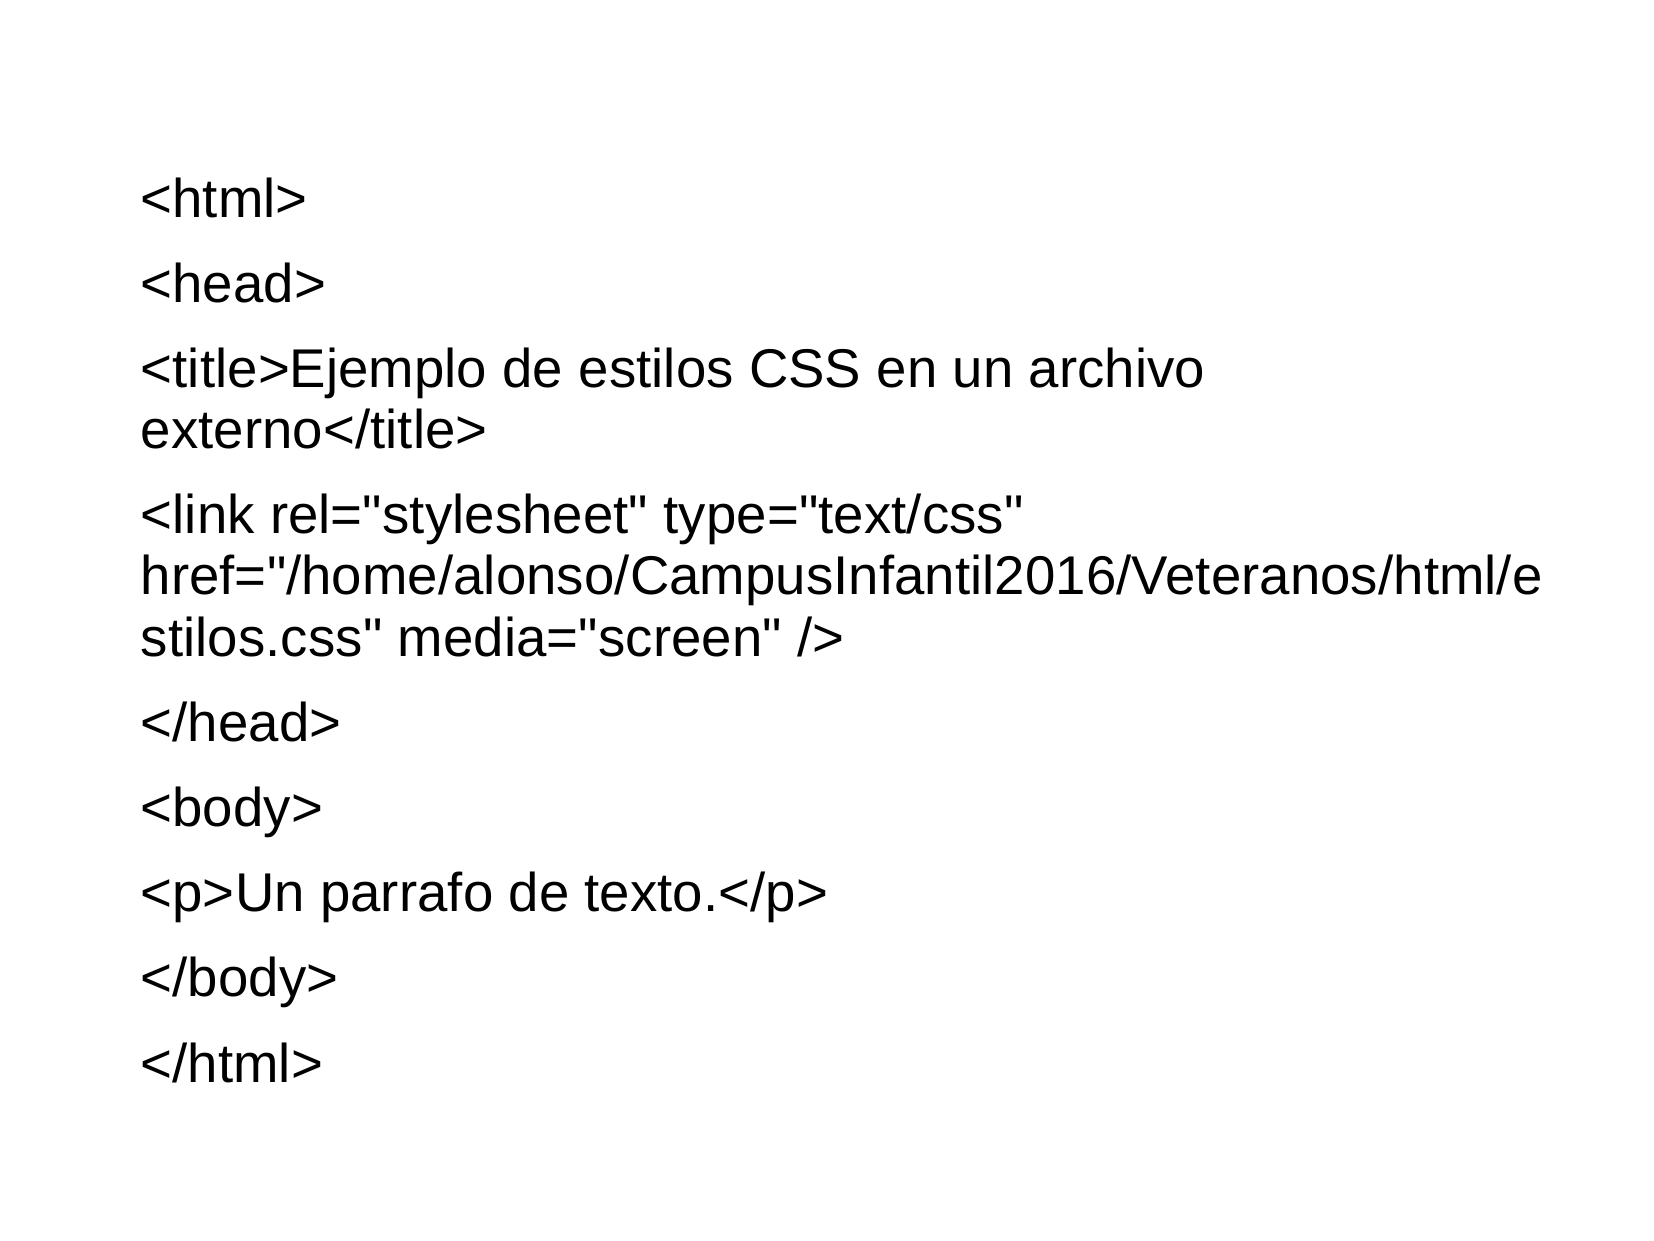

# <html>
<head>
<title>Ejemplo de estilos CSS en un archivo externo</title>
<link rel="stylesheet" type="text/css" href="/home/alonso/CampusInfantil2016/Veteranos/html/estilos.css" media="screen" />
</head>
<body>
<p>Un parrafo de texto.</p>
</body>
</html>